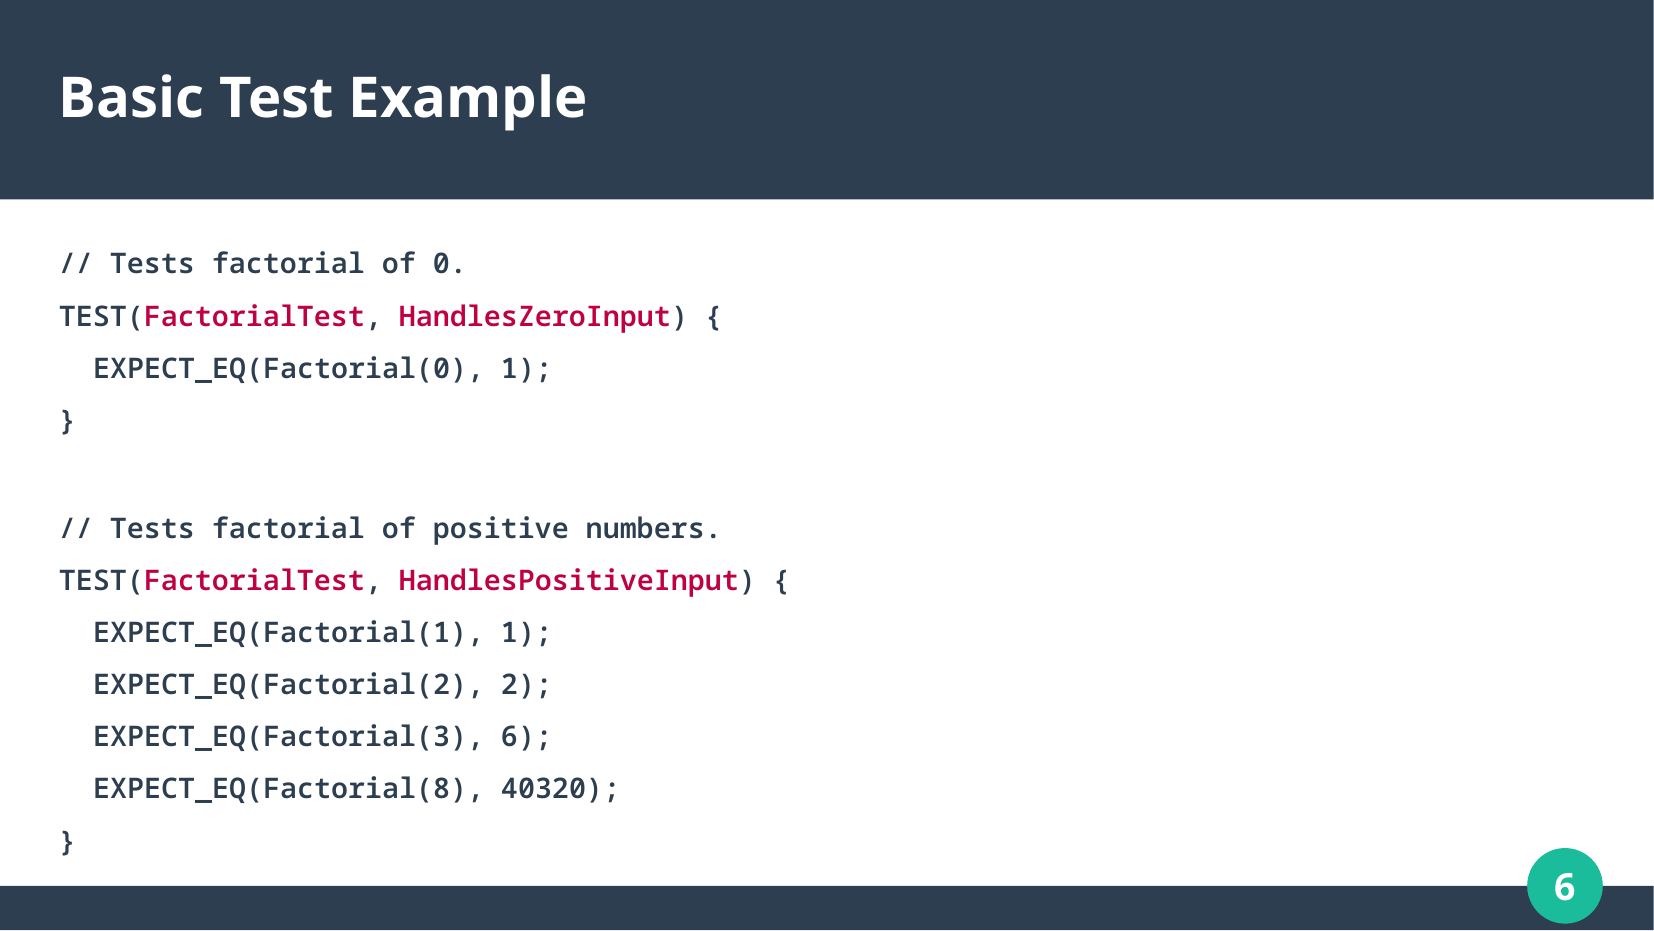

# Basic Test Example
// Tests factorial of 0.
TEST(FactorialTest, HandlesZeroInput) {
 EXPECT_EQ(Factorial(0), 1);
}
// Tests factorial of positive numbers.
TEST(FactorialTest, HandlesPositiveInput) {
 EXPECT_EQ(Factorial(1), 1);
 EXPECT_EQ(Factorial(2), 2);
 EXPECT_EQ(Factorial(3), 6);
 EXPECT_EQ(Factorial(8), 40320);
}